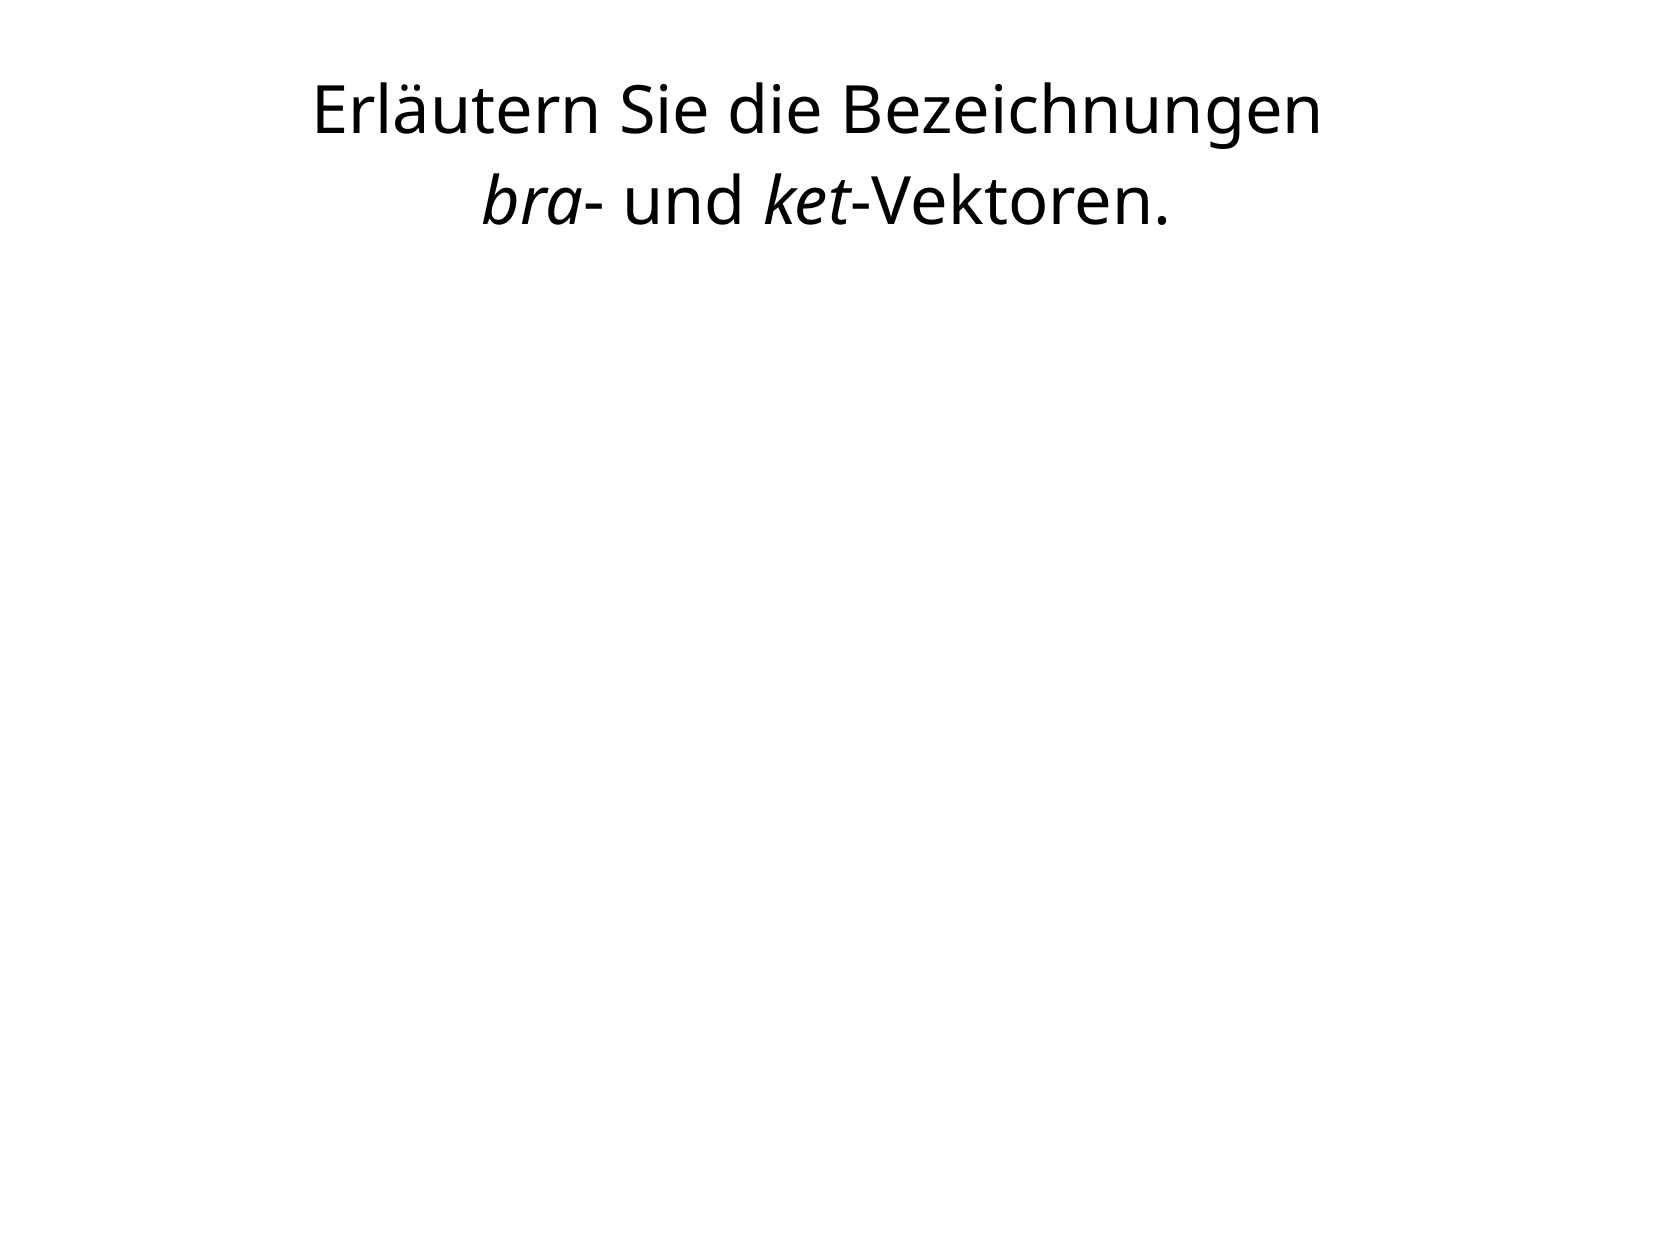

# Erläutern Sie die Bezeichnungen bra- und ket-Vektoren.